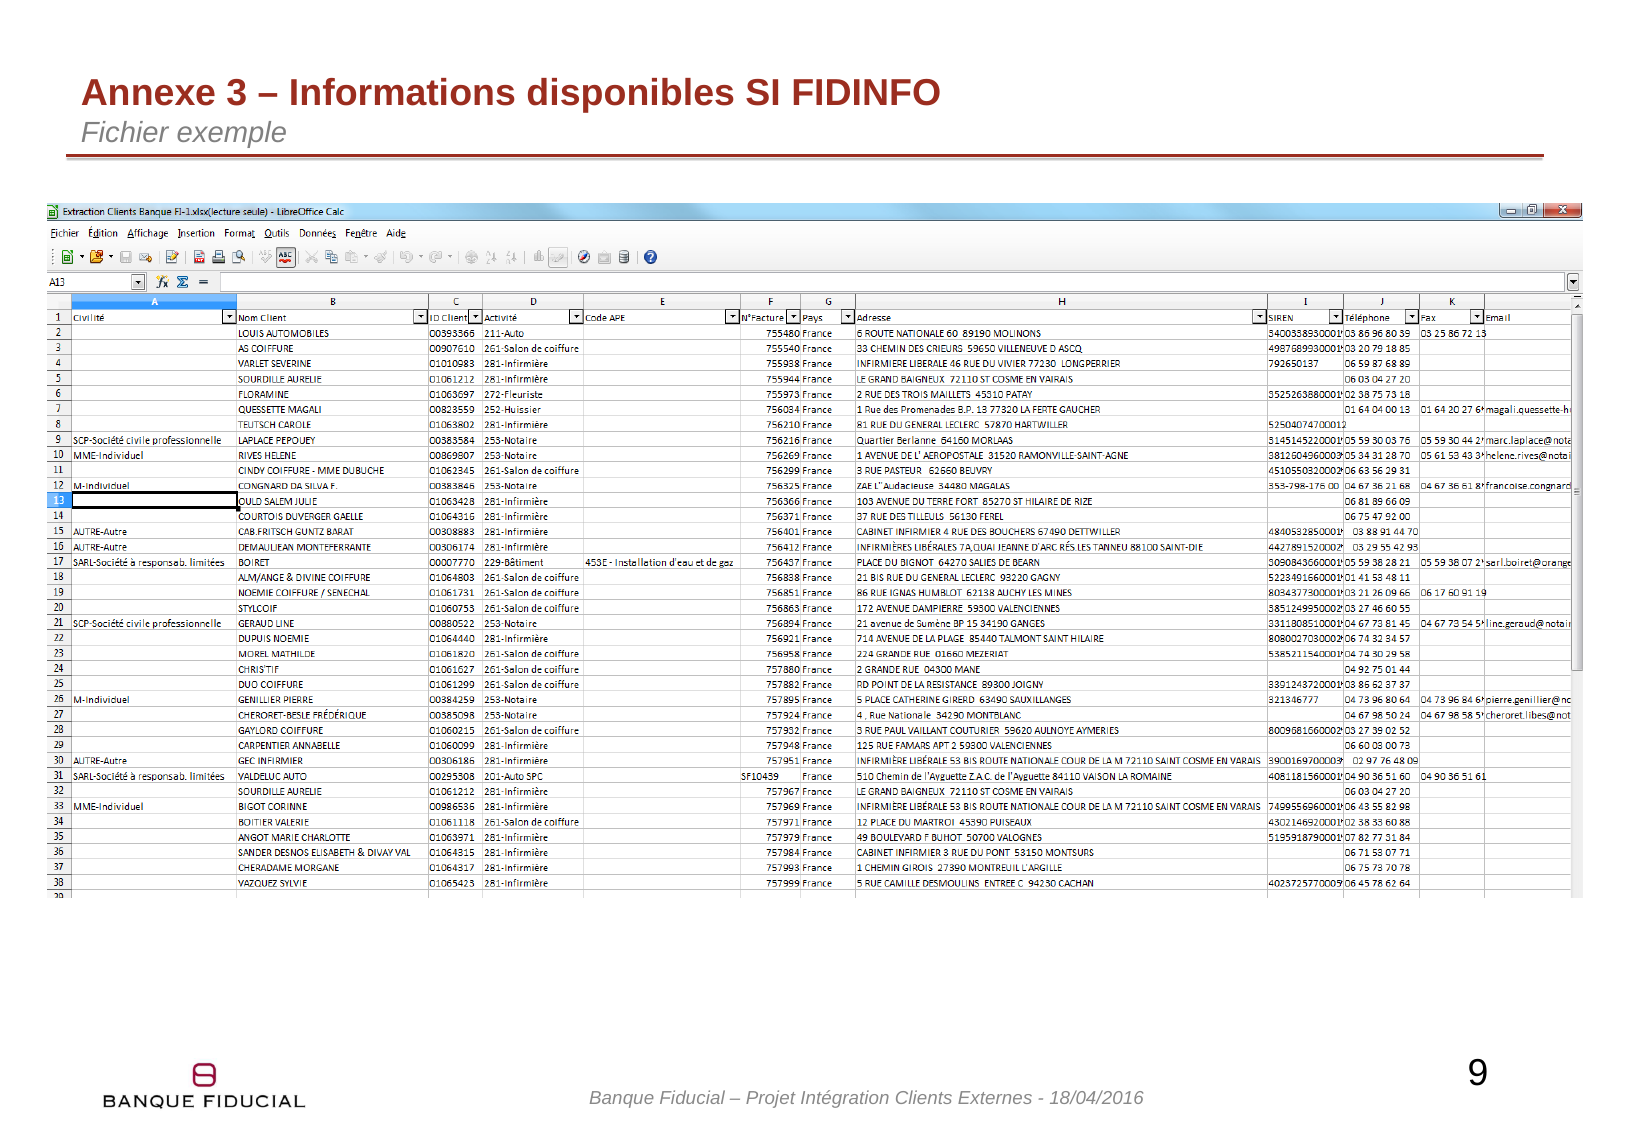

# Annexe 3 – Informations disponibles SI FIDINFO Fichier exemple